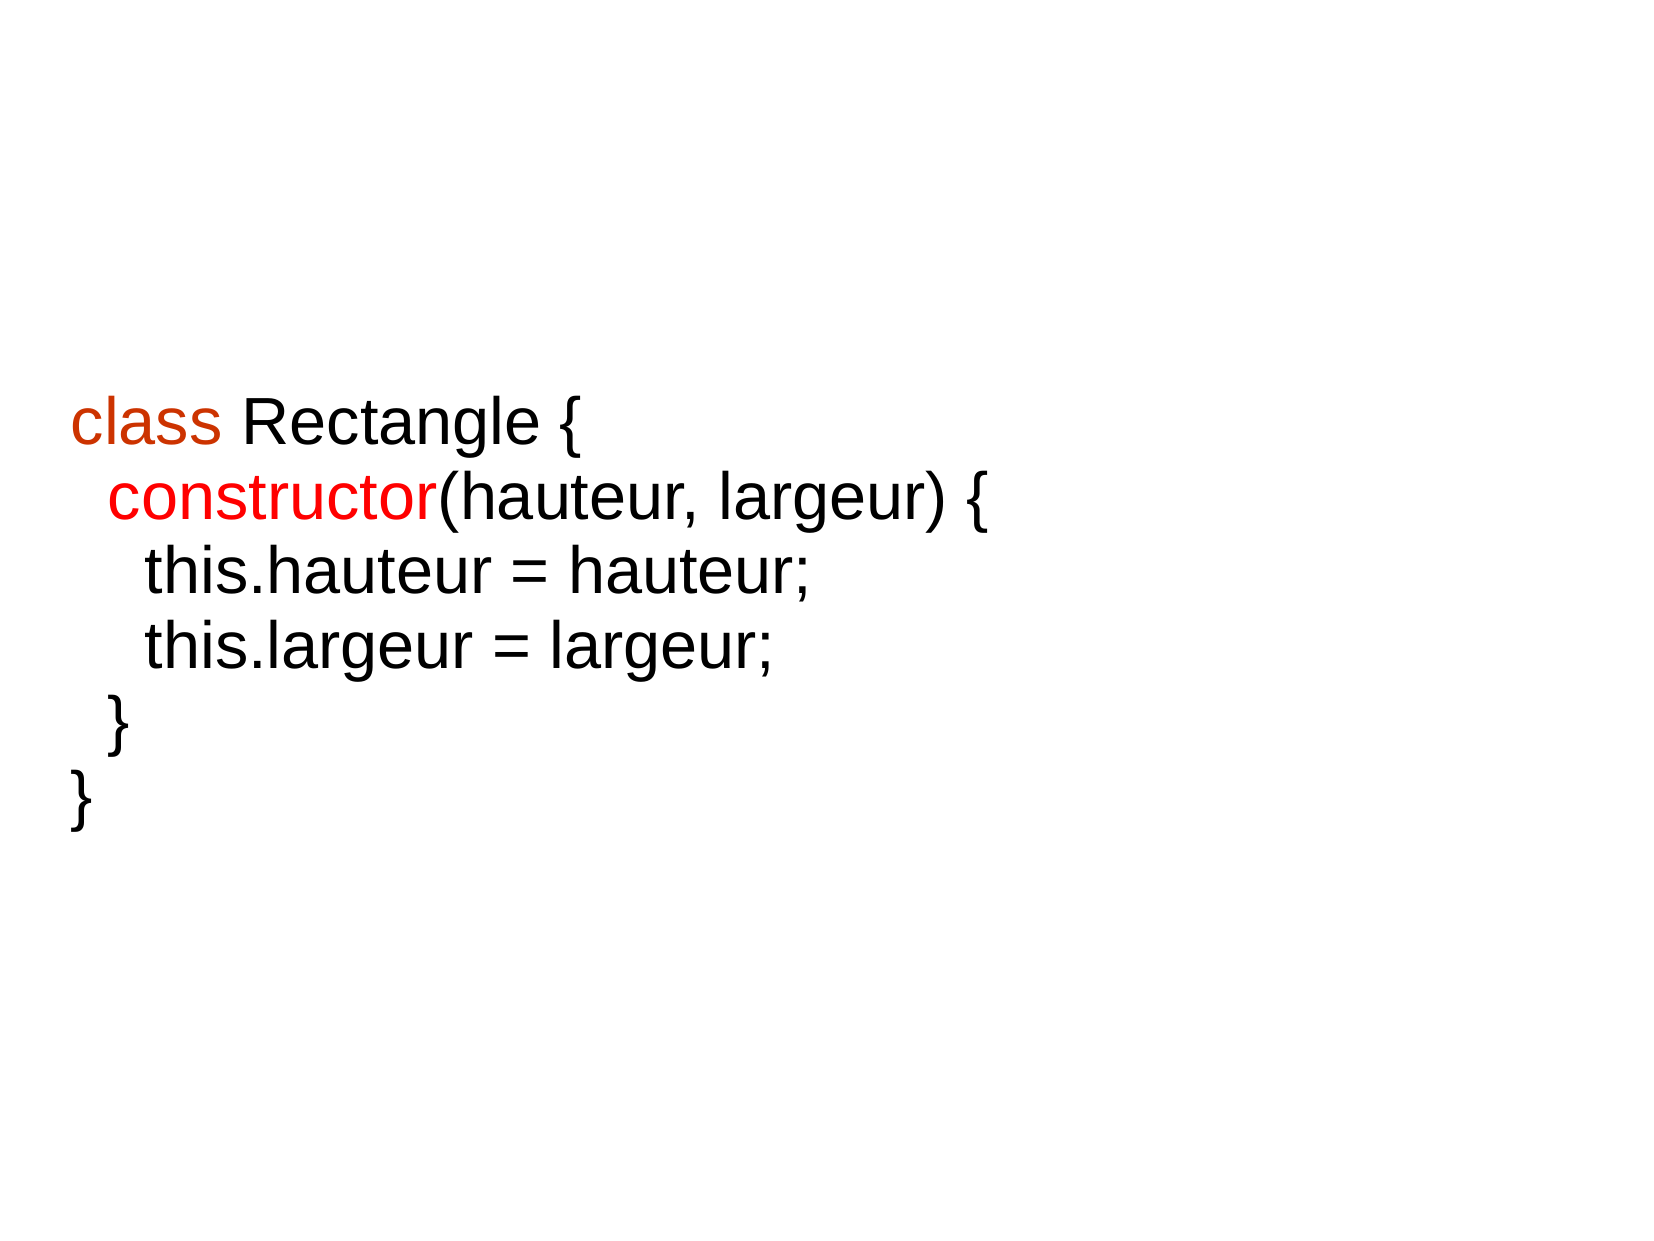

# class Rectangle {
 constructor(hauteur, largeur) {
 this.hauteur = hauteur;
 this.largeur = largeur;
 }
}